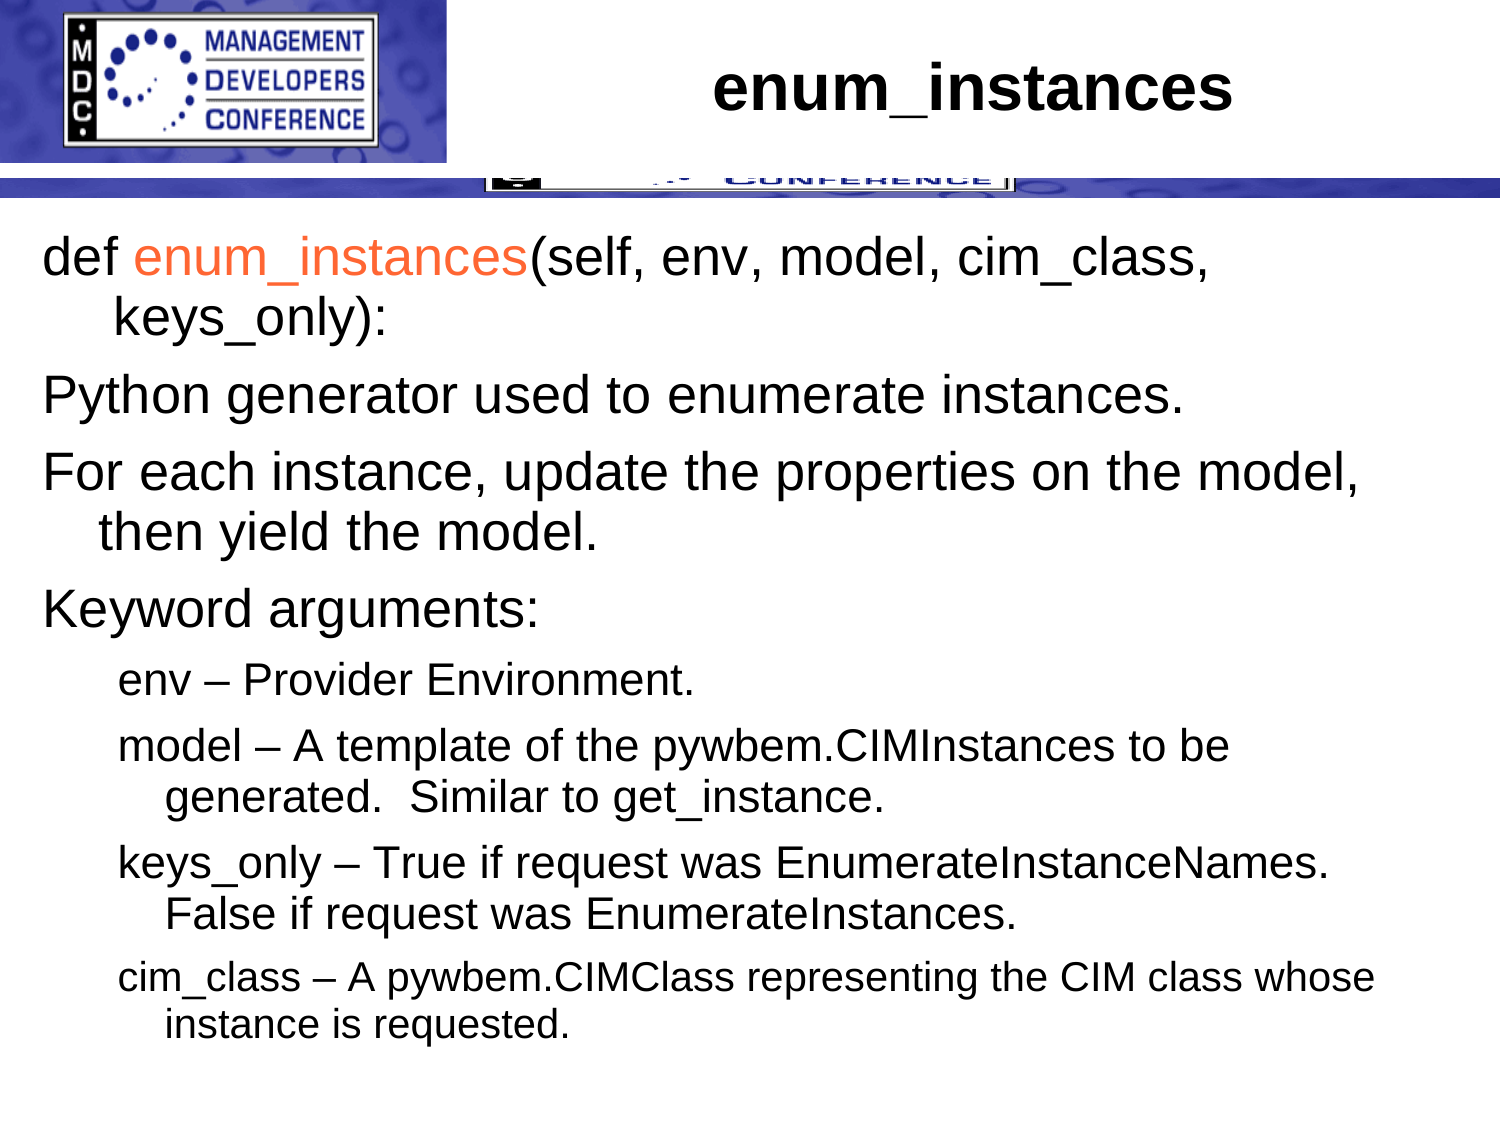

# enum_instances
def enum_instances(self, env, model, cim_class,
 keys_only):
Python generator used to enumerate instances.
For each instance, update the properties on the model, then yield the model.
Keyword arguments:
env – Provider Environment.
model – A template of the pywbem.CIMInstances to be generated. Similar to get_instance.
keys_only – True if request was EnumerateInstanceNames. False if request was EnumerateInstances.
cim_class – A pywbem.CIMClass representing the CIM class whose instance is requested.